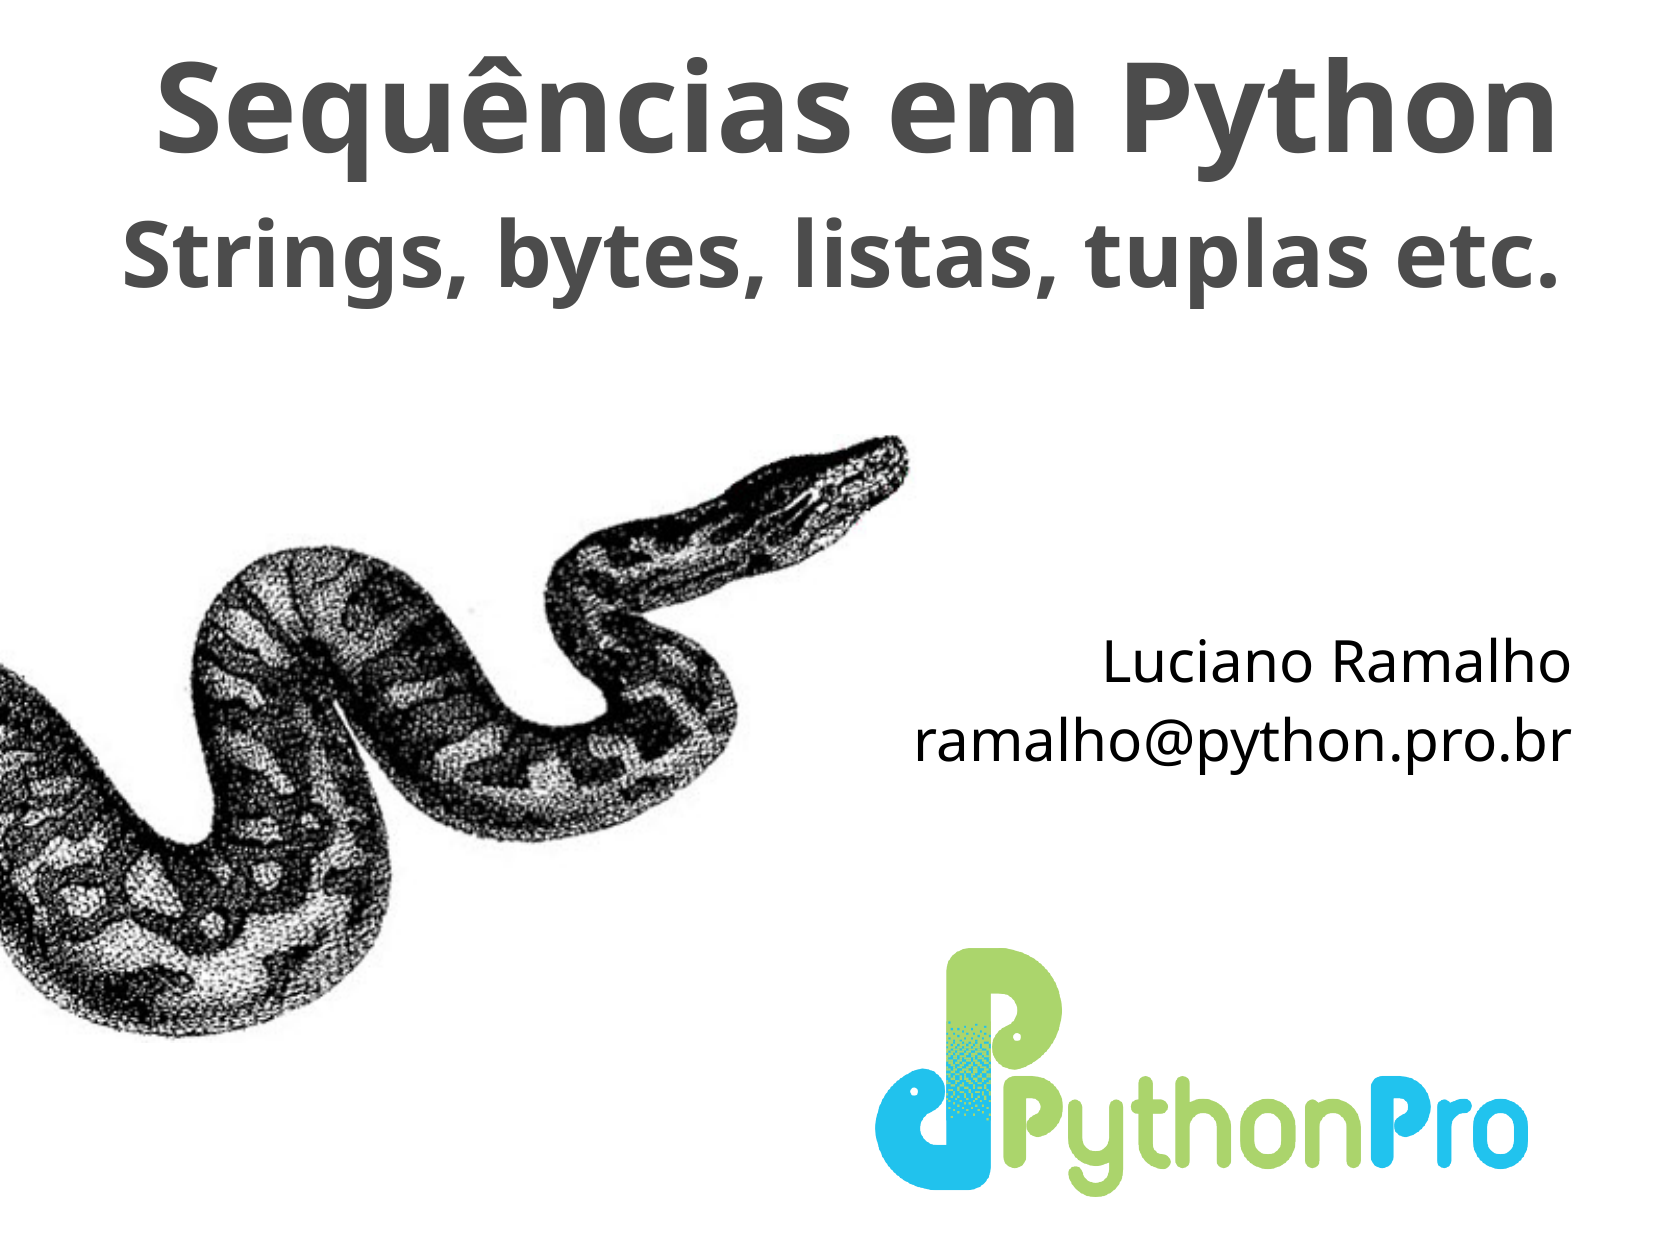

# Sequências em Python Strings, bytes, listas, tuplas etc.
Luciano Ramalho
ramalho@python.pro.br